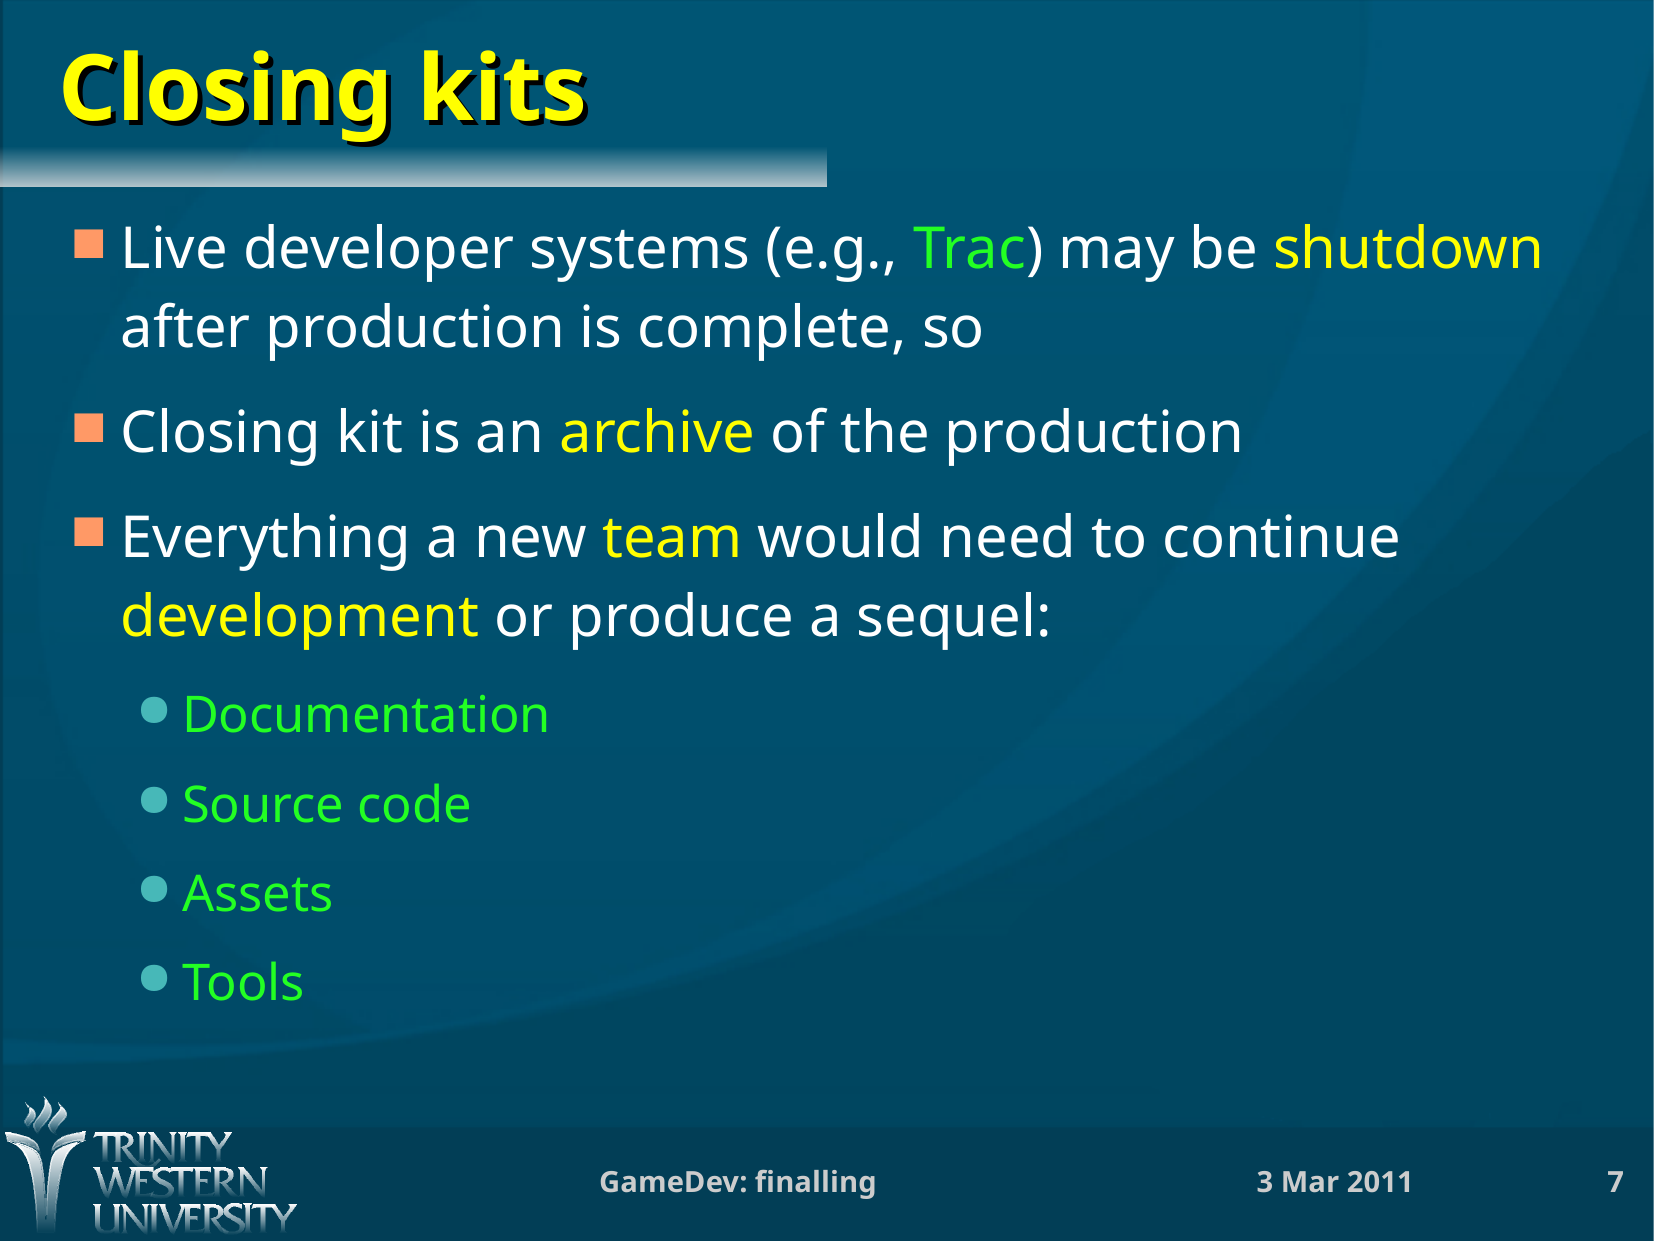

# Closing kits
Live developer systems (e.g., Trac) may be shutdown after production is complete, so
Closing kit is an archive of the production
Everything a new team would need to continue development or produce a sequel:
Documentation
Source code
Assets
Tools
GameDev: finalling
3 Mar 2011
7